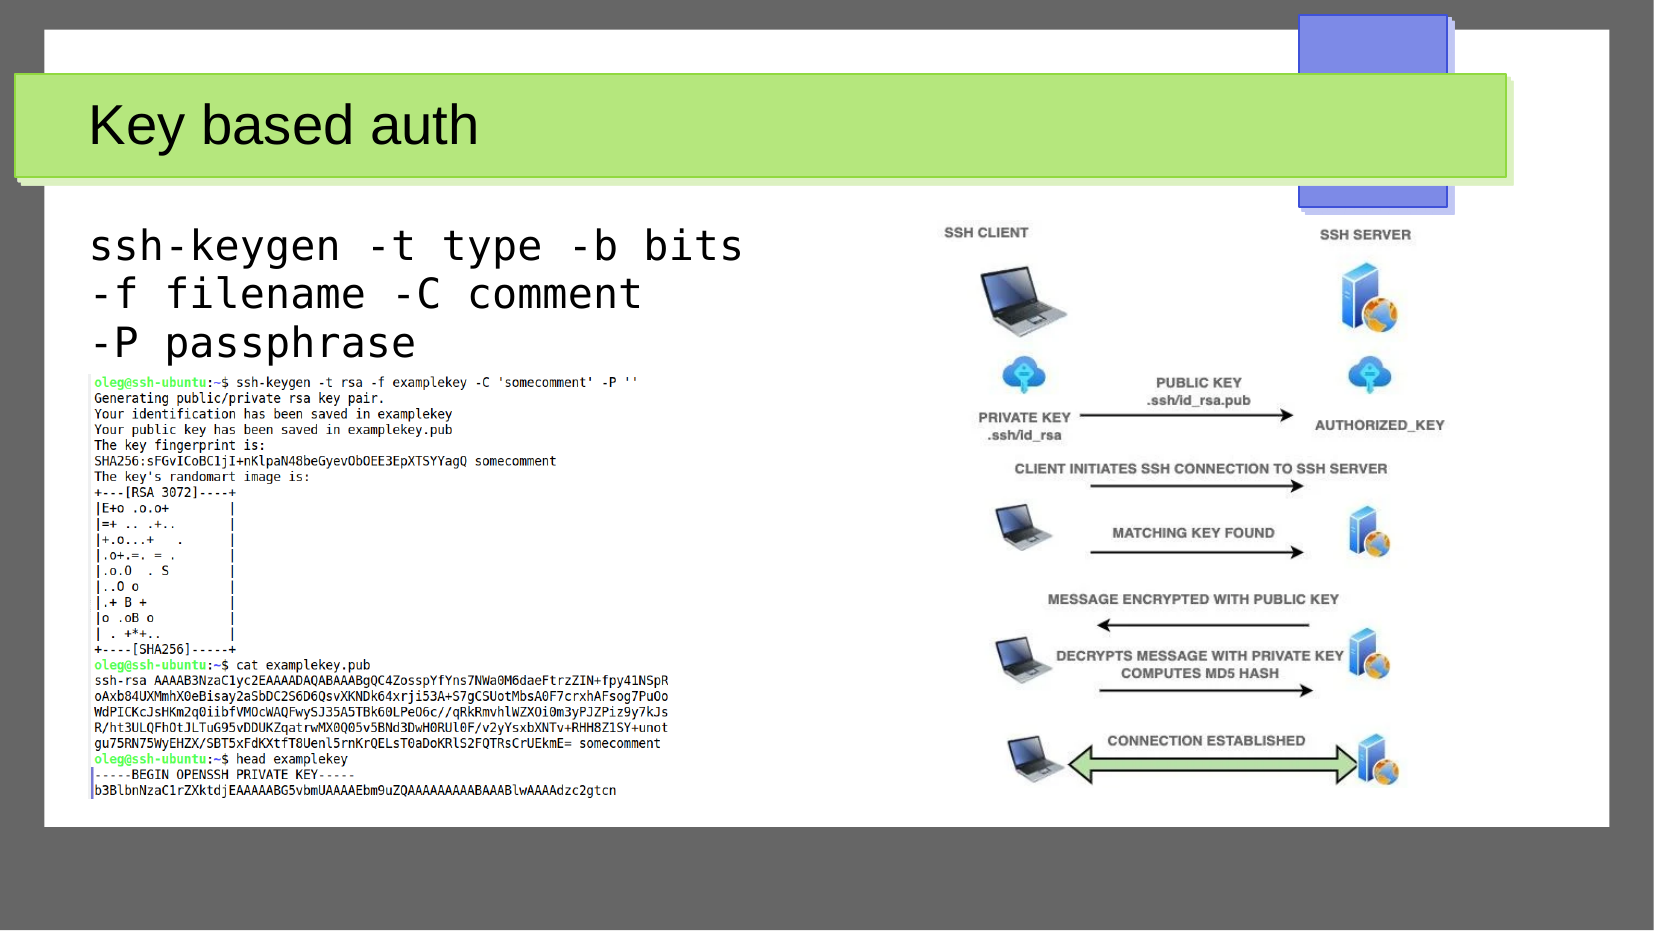

# Key based auth
ssh-keygen -t type -b bits
-f filename -C comment
-P passphrase